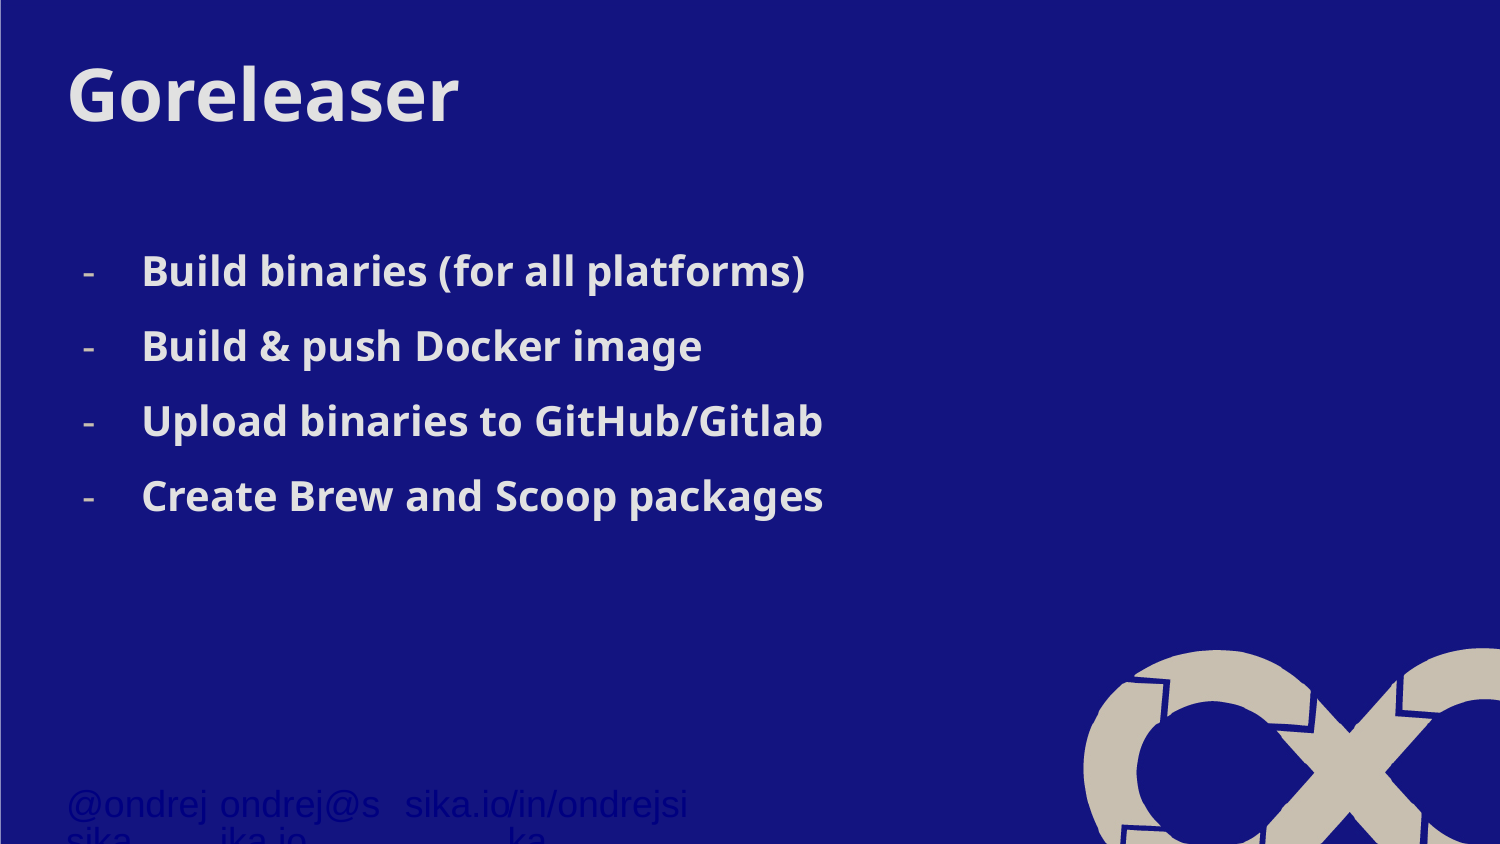

# Goreleaser
Build binaries (for all platforms)
Build & push Docker image
Upload binaries to GitHub/Gitlab
Create Brew and Scoop packages